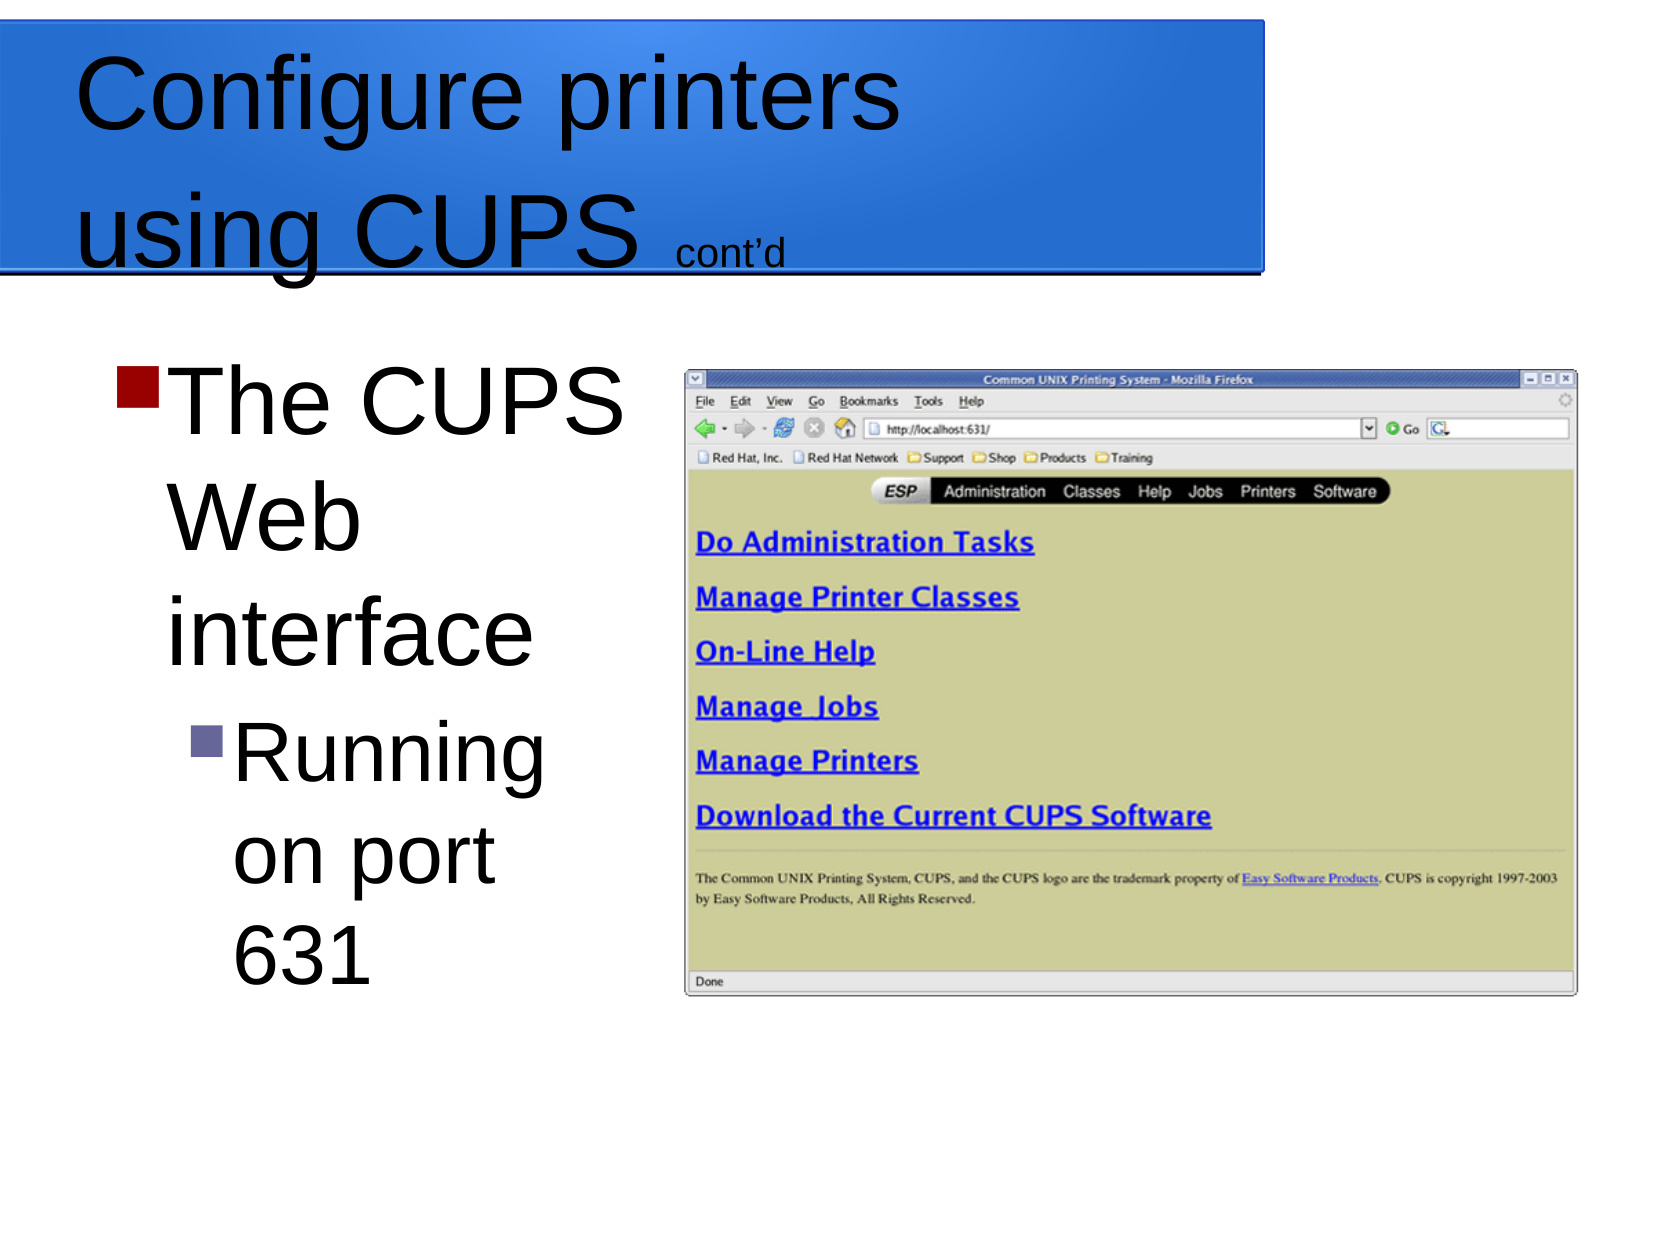

# Configure printers using CUPS cont’d
The CUPS Web interface
Running on port 631